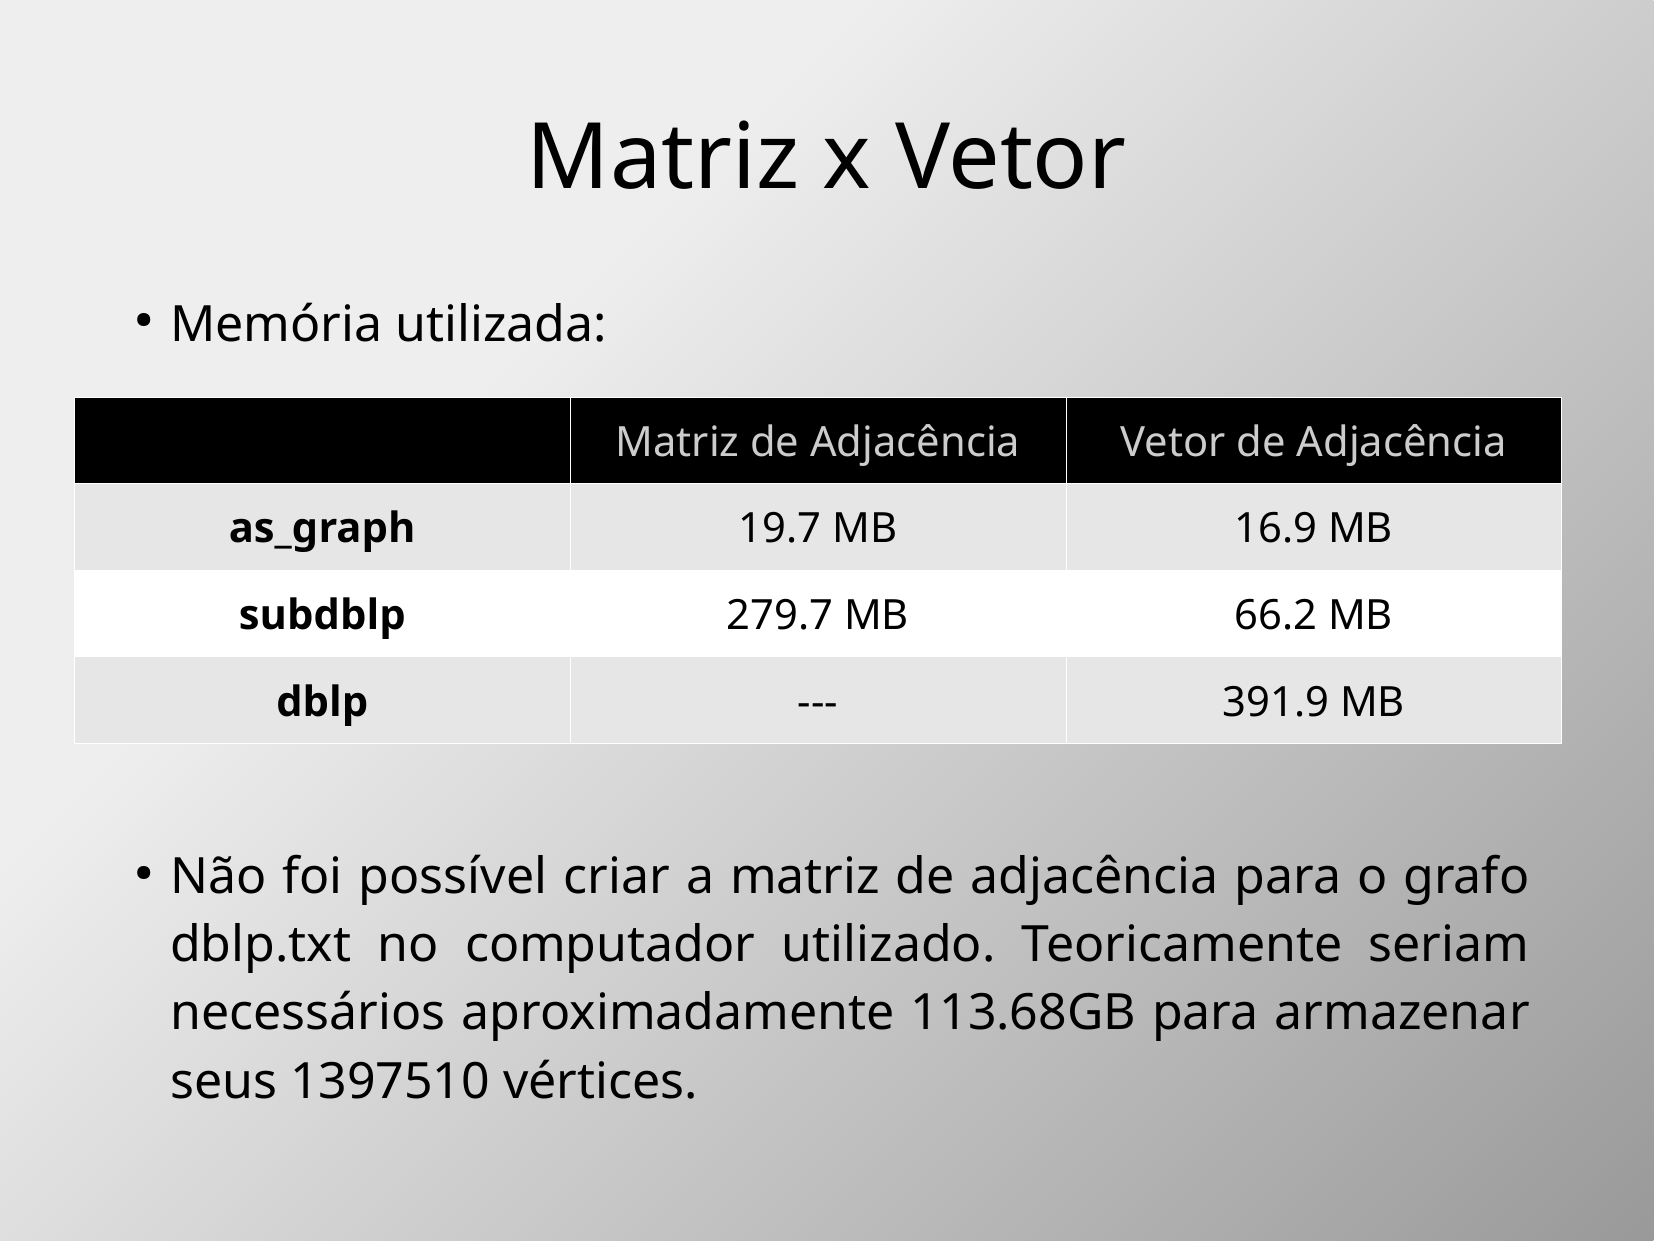

# Matriz x Vetor
Memória utilizada:
| | Matriz de Adjacência | Vetor de Adjacência |
| --- | --- | --- |
| as\_graph | 19.7 MB | 16.9 MB |
| subdblp | 279.7 MB | 66.2 MB |
| dblp | --- | 391.9 MB |
Não foi possível criar a matriz de adjacência para o grafo dblp.txt no computador utilizado. Teoricamente seriam necessários aproximadamente 113.68GB para armazenar seus 1397510 vértices.